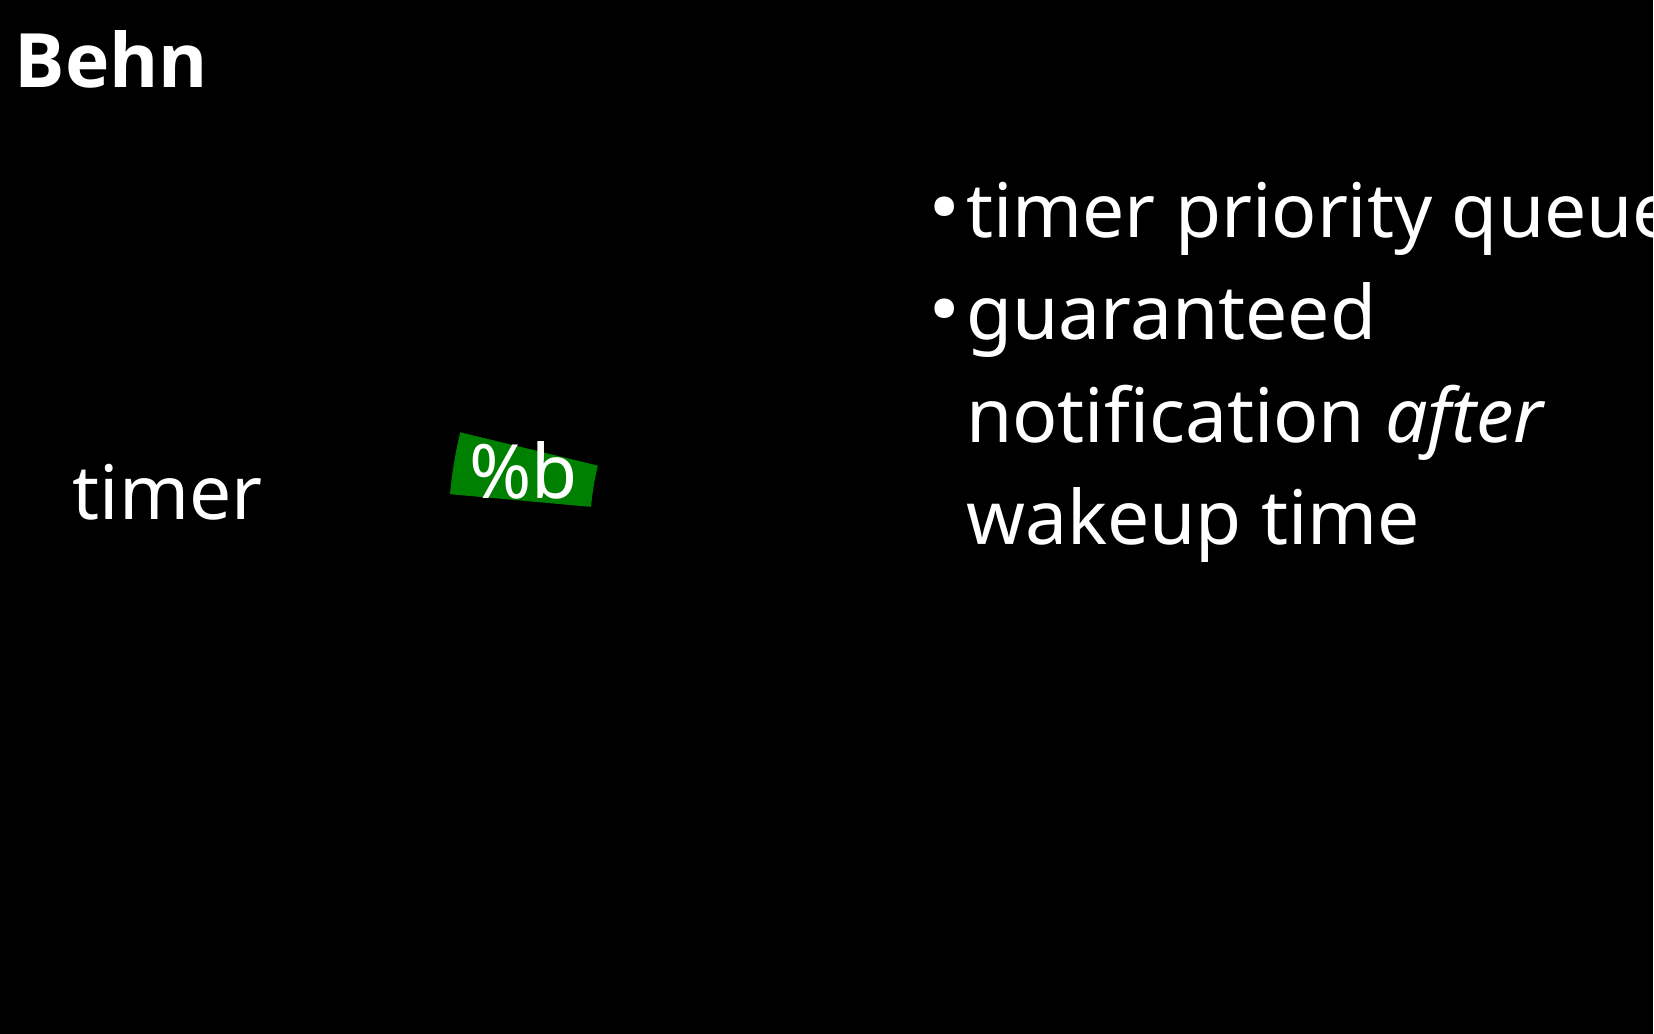

Behn
timer priority queue
guaranteed
notification after
wakeup time
timer
%b